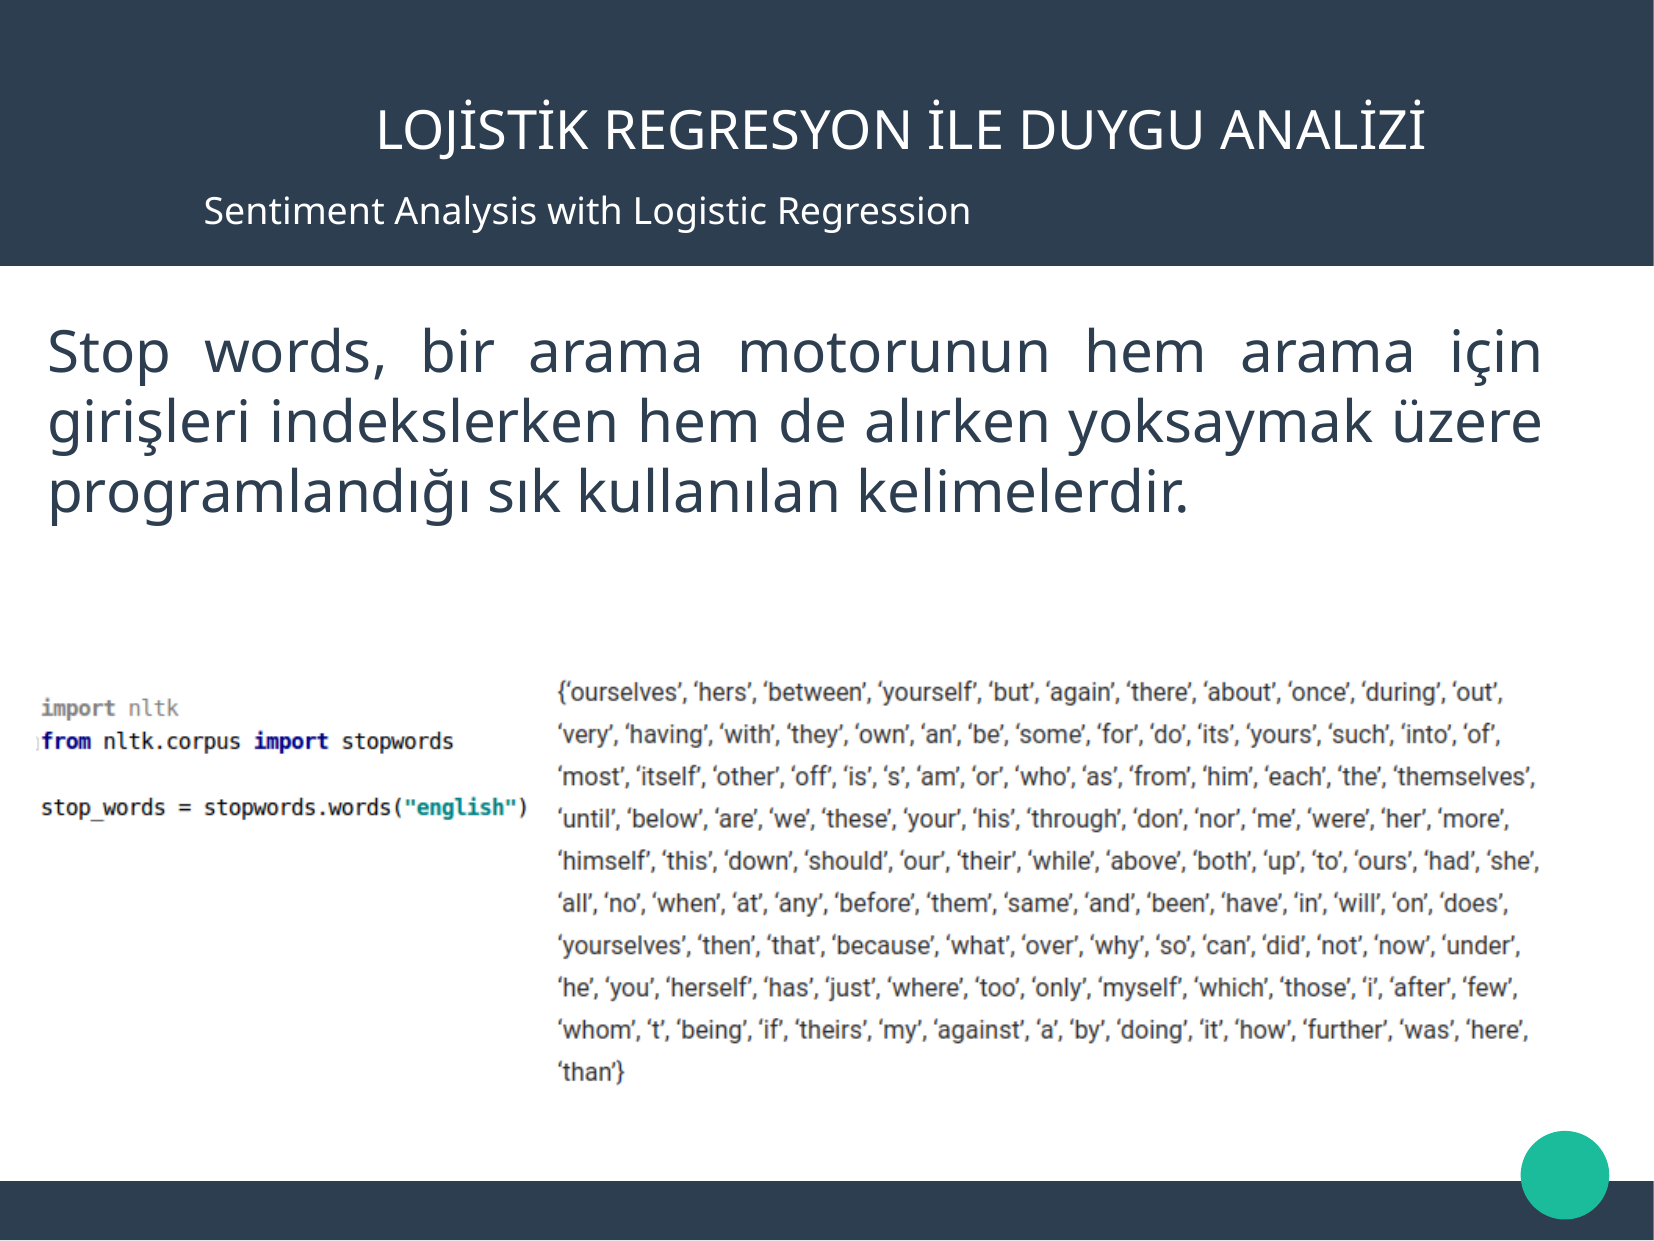

# LOJİSTİK REGRESYON İLE DUYGU ANALİZİ
Sentiment Analysis with Logistic Regression
Stop words, bir arama motorunun hem arama için girişleri indekslerken hem de alırken yoksaymak üzere programlandığı sık kullanılan kelimelerdir.